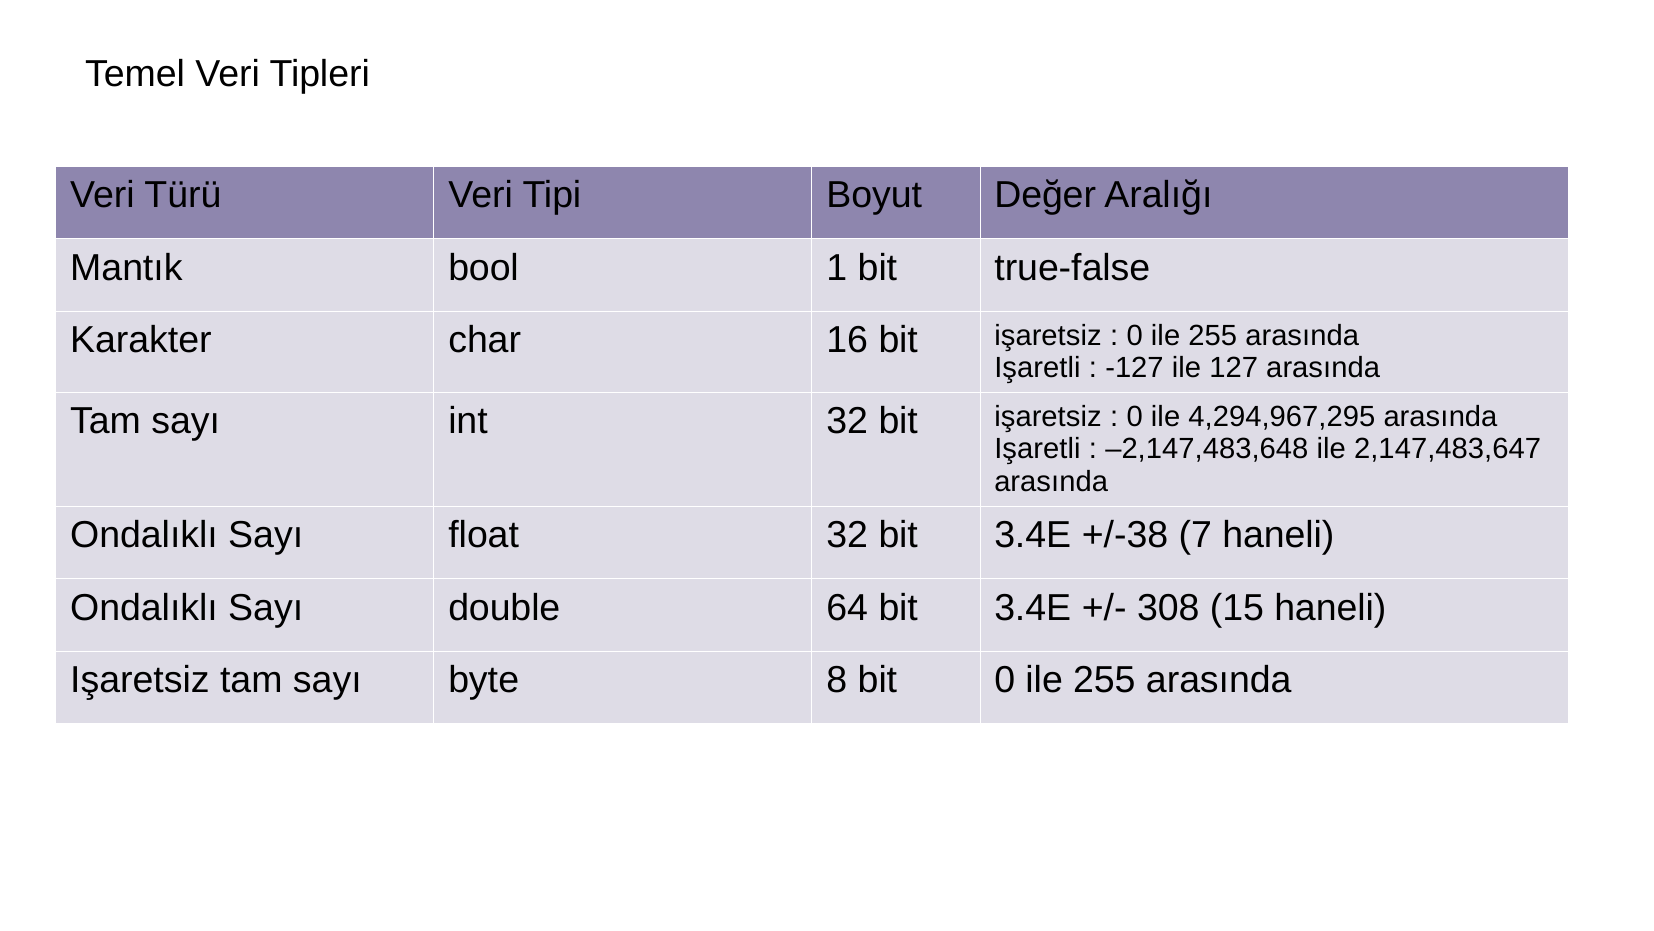

Temel Veri Tipleri
| Veri Türü | Veri Tipi | Boyut | Değer Aralığı |
| --- | --- | --- | --- |
| Mantık | bool | 1 bit | true-false |
| Karakter | char | 16 bit | işaretsiz : 0 ile 255 arasında Işaretli : -127 ile 127 arasında |
| Tam sayı | int | 32 bit | işaretsiz : 0 ile 4,294,967,295 arasında Işaretli : –2,147,483,648 ile 2,147,483,647 arasında |
| Ondalıklı Sayı | float | 32 bit | 3.4E +/-38 (7 haneli) |
| Ondalıklı Sayı | double | 64 bit | 3.4E +/- 308 (15 haneli) |
| Işaretsiz tam sayı | byte | 8 bit | 0 ile 255 arasında |